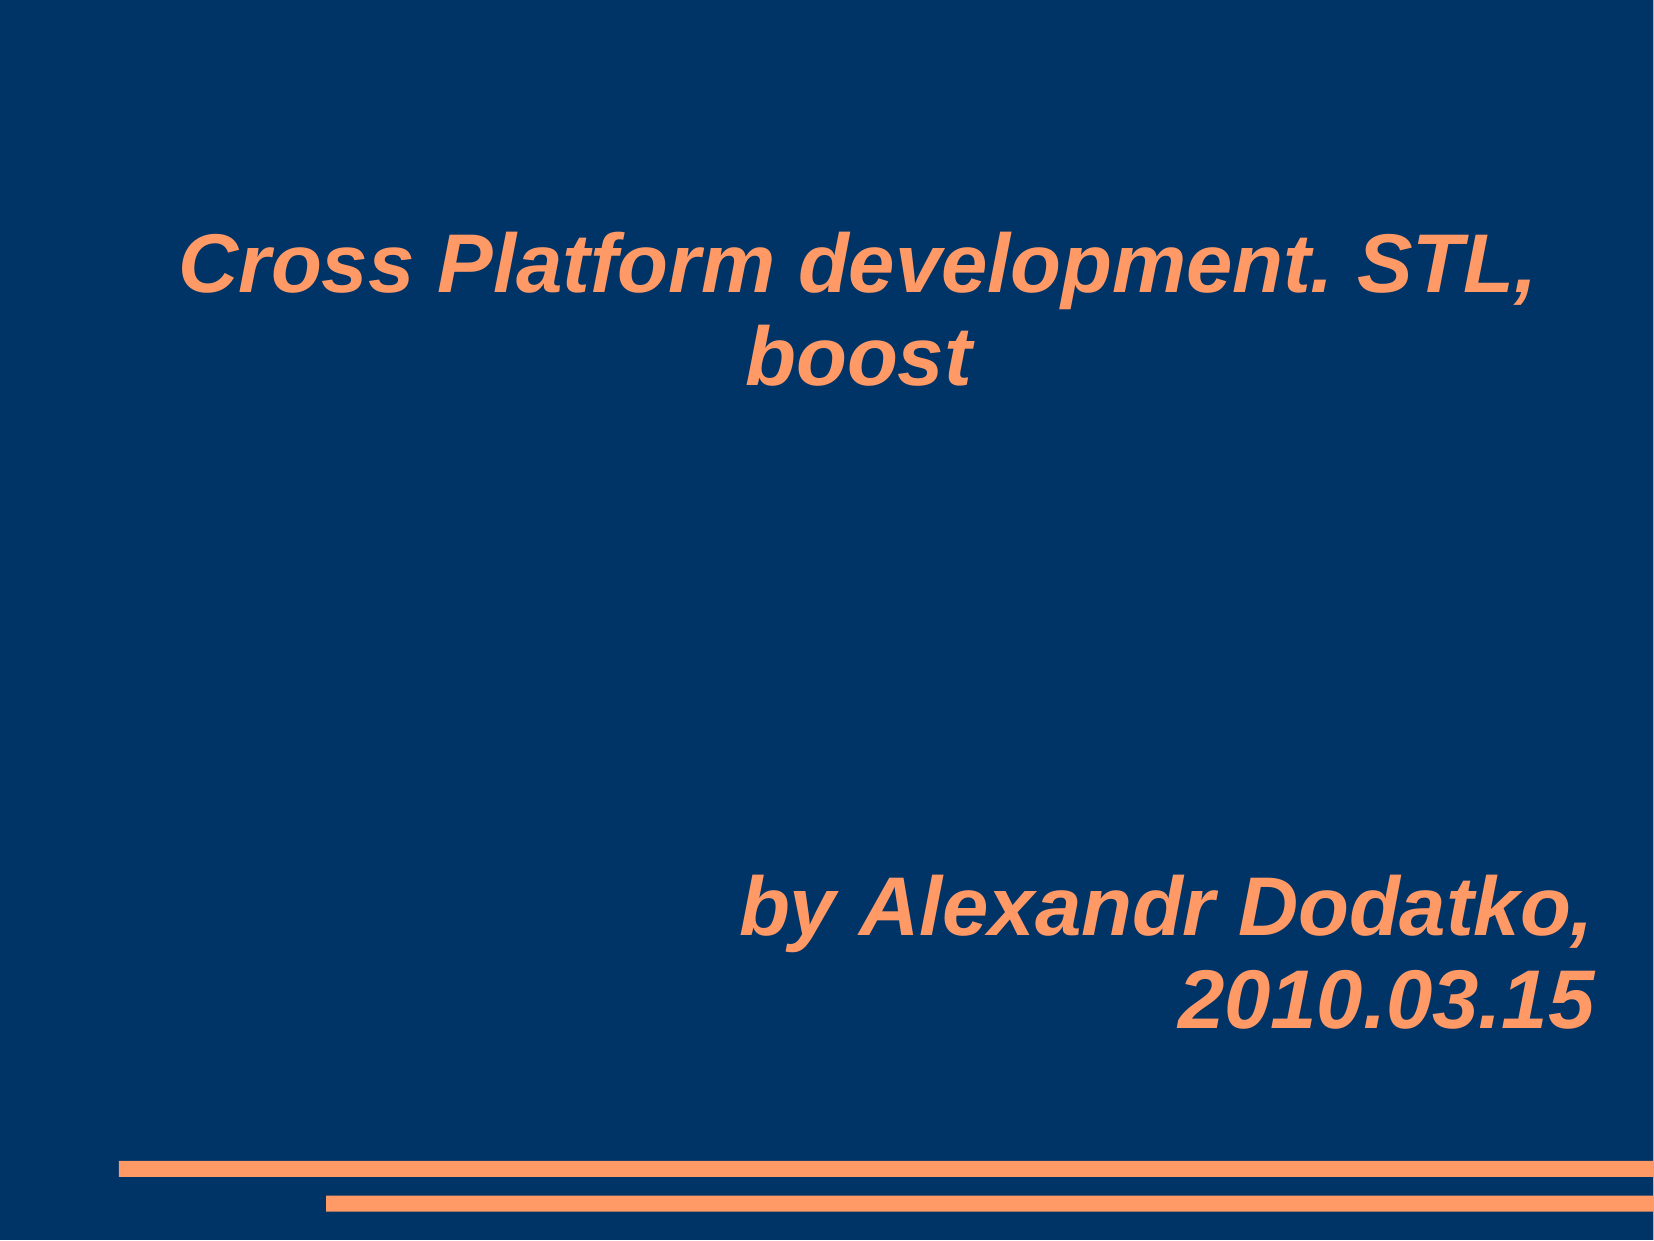

# Cross Platform development. STL, boost
by Alexandr Dodatko,
2010.03.15